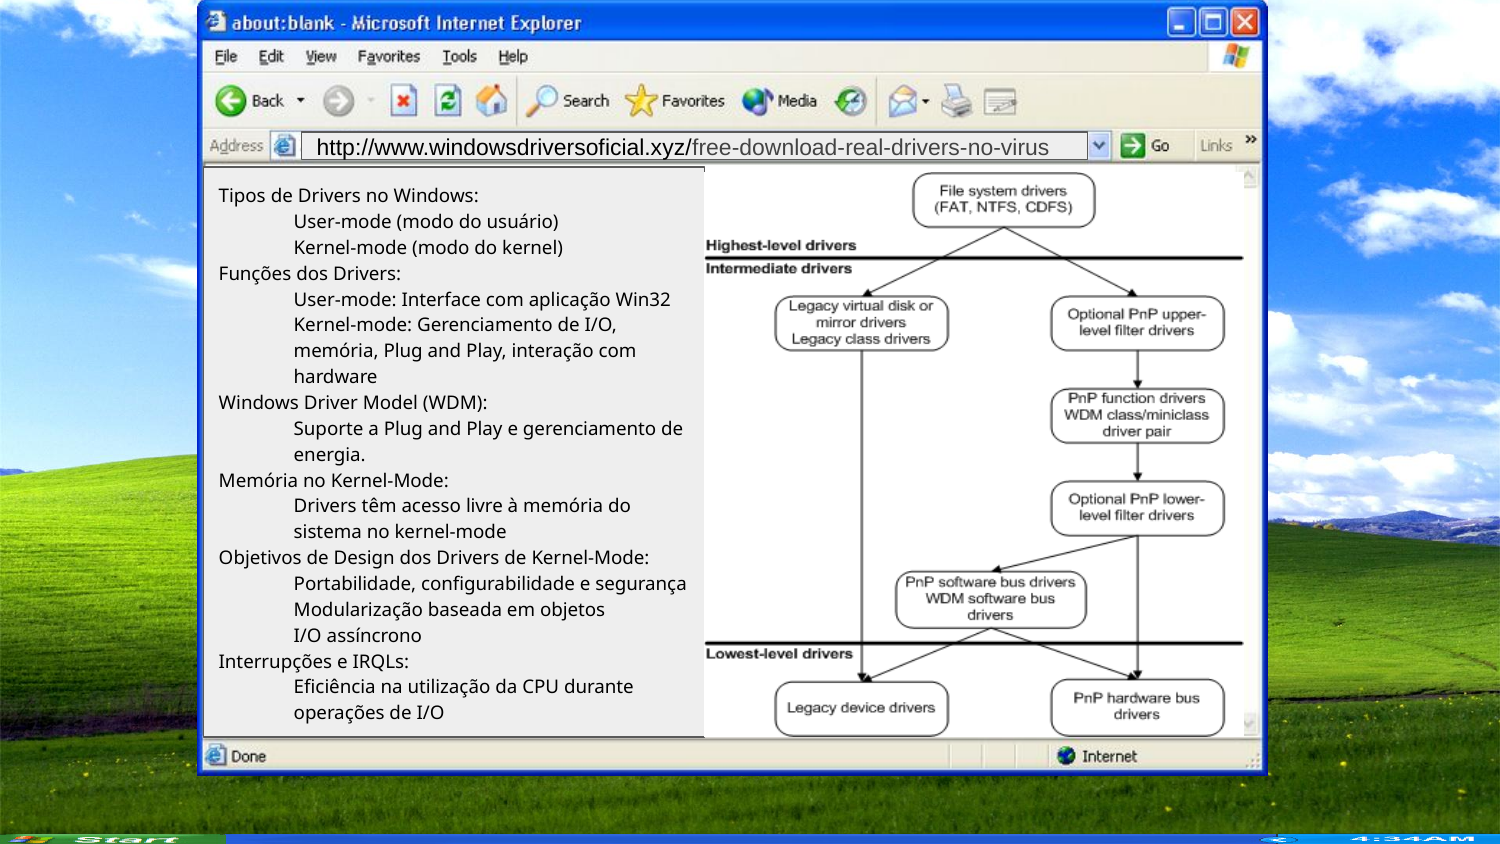

Tipos de Drivers no Windows:
User-mode (modo do usuário)
Kernel-mode (modo do kernel)
Funções dos Drivers:
User-mode: Interface com aplicação Win32
Kernel-mode: Gerenciamento de I/O, memória, Plug and Play, interação com hardware
Windows Driver Model (WDM):
Suporte a Plug and Play e gerenciamento de energia.
Memória no Kernel-Mode:
Drivers têm acesso livre à memória do sistema no kernel-mode
Objetivos de Design dos Drivers de Kernel-Mode:
Portabilidade, configurabilidade e segurança
Modularização baseada em objetos
I/O assíncrono
Interrupções e IRQLs:
Eficiência na utilização da CPU durante operações de I/O
Drivers
http://www.windowsdriversoficial.xyz/free-download-real-drivers-no-virus